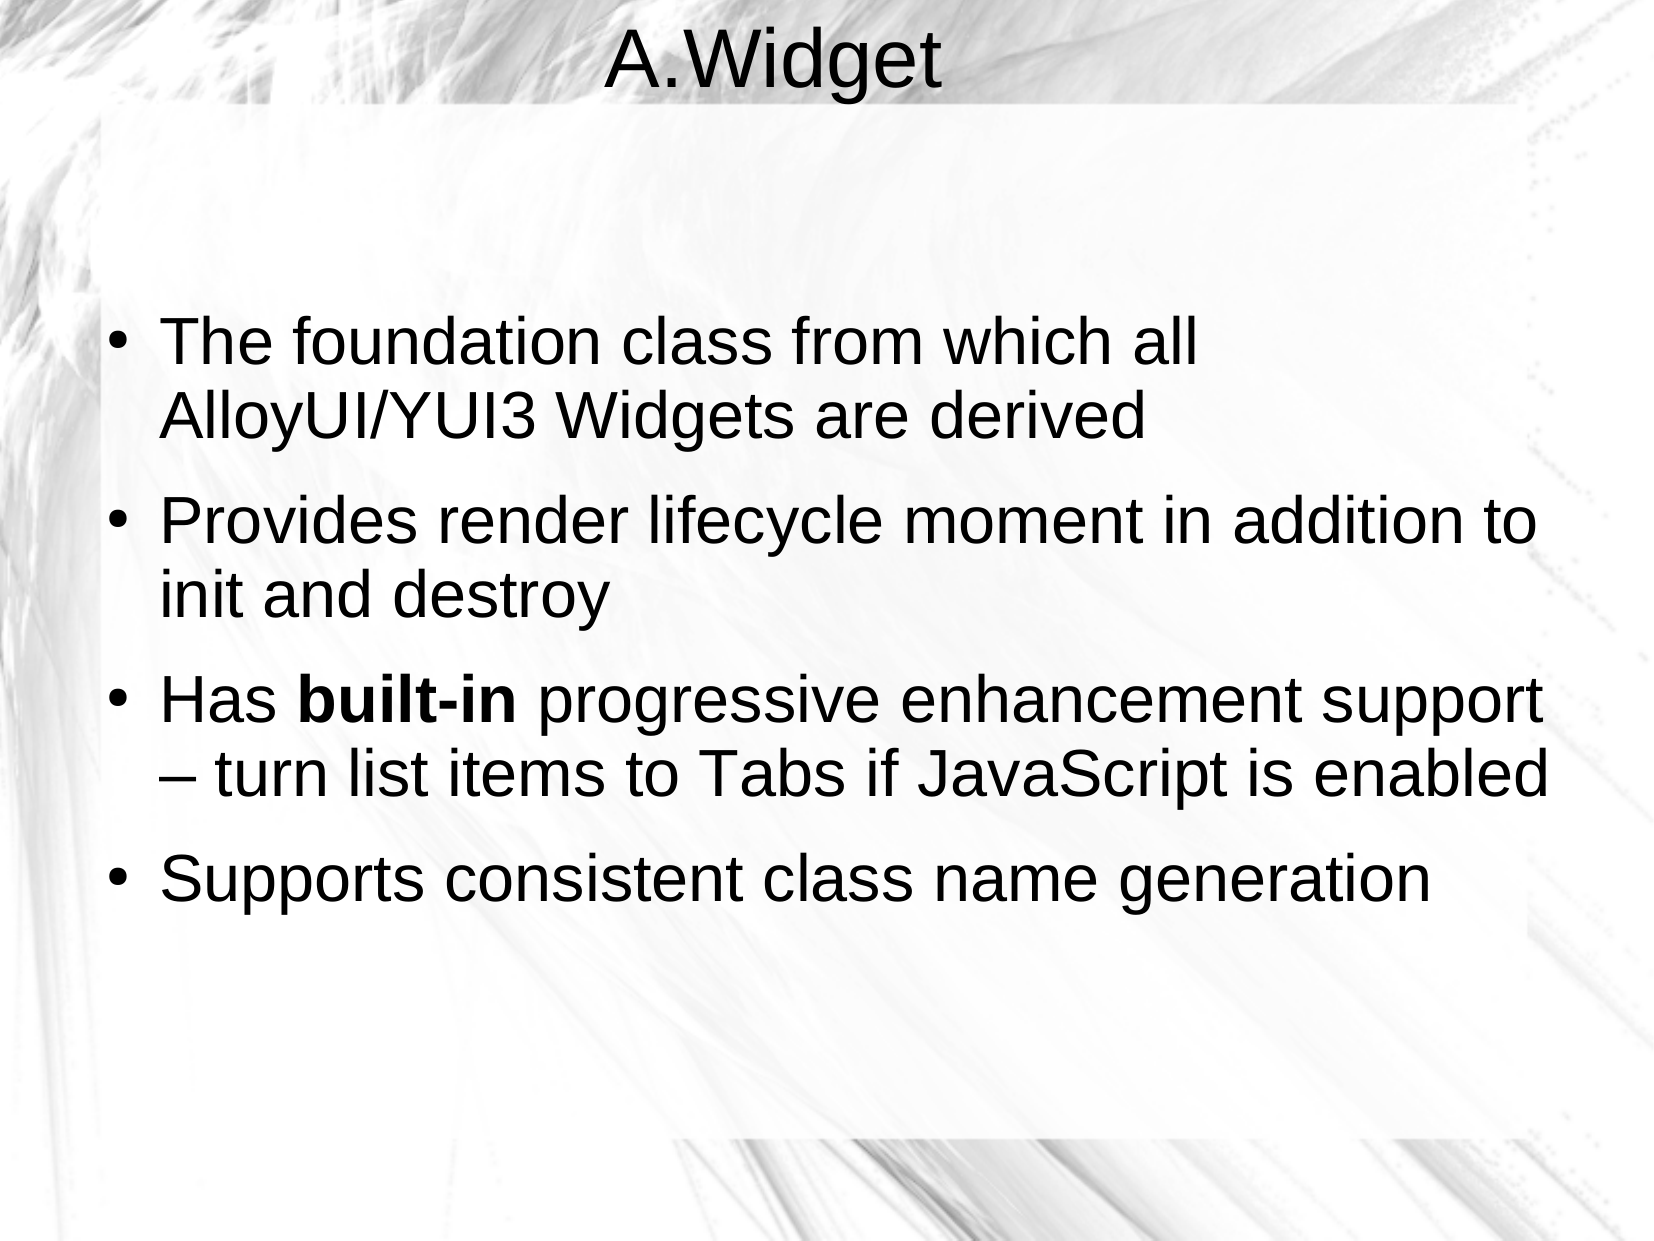

# A.Widget
The foundation class from which all AlloyUI/YUI3 Widgets are derived
Provides render lifecycle moment in addition to init and destroy
Has built-in progressive enhancement support – turn list items to Tabs if JavaScript is enabled
Supports consistent class name generation